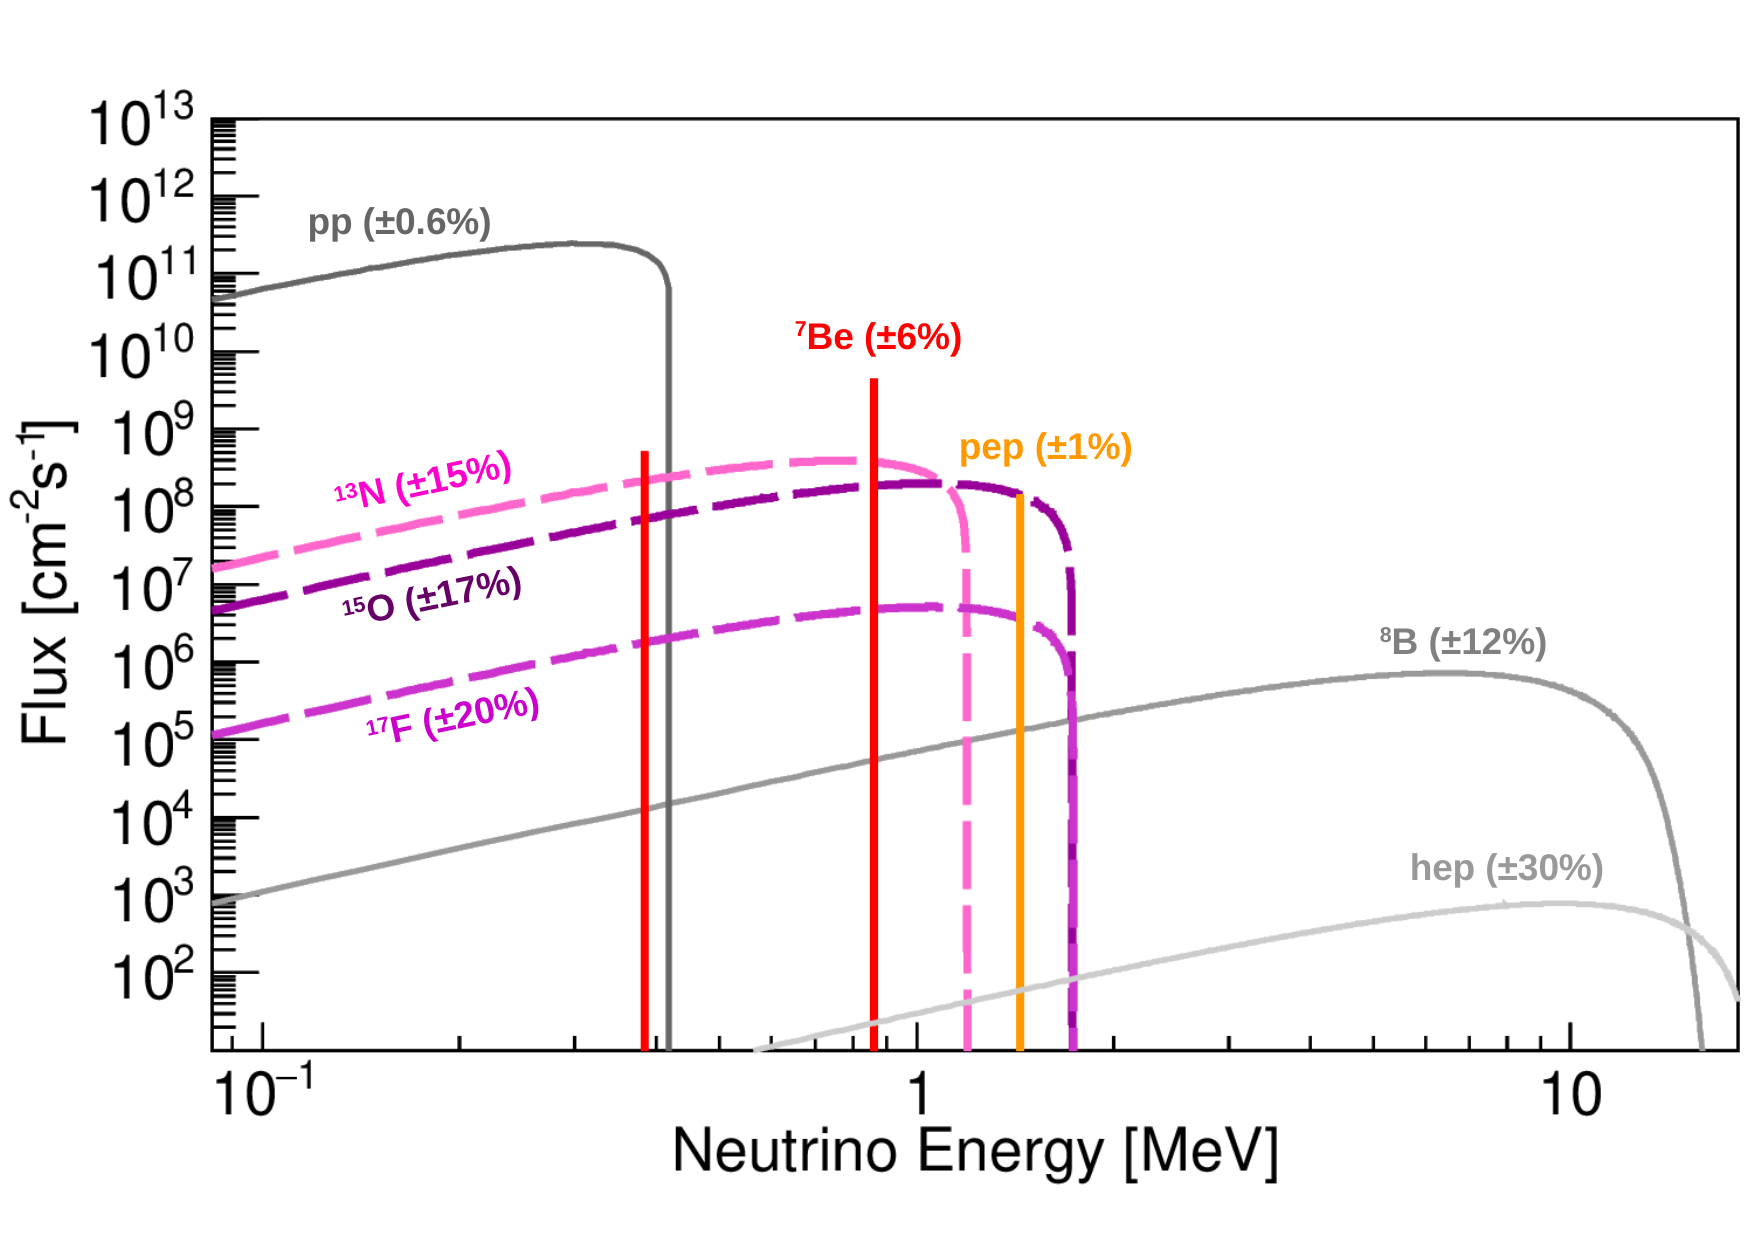

pp (±0.6%)
7Be (±6%)
pep (±1%)
13N (±15%)
15O (±17%)
8B (±12%)
17F (±20%)
hep (±30%)